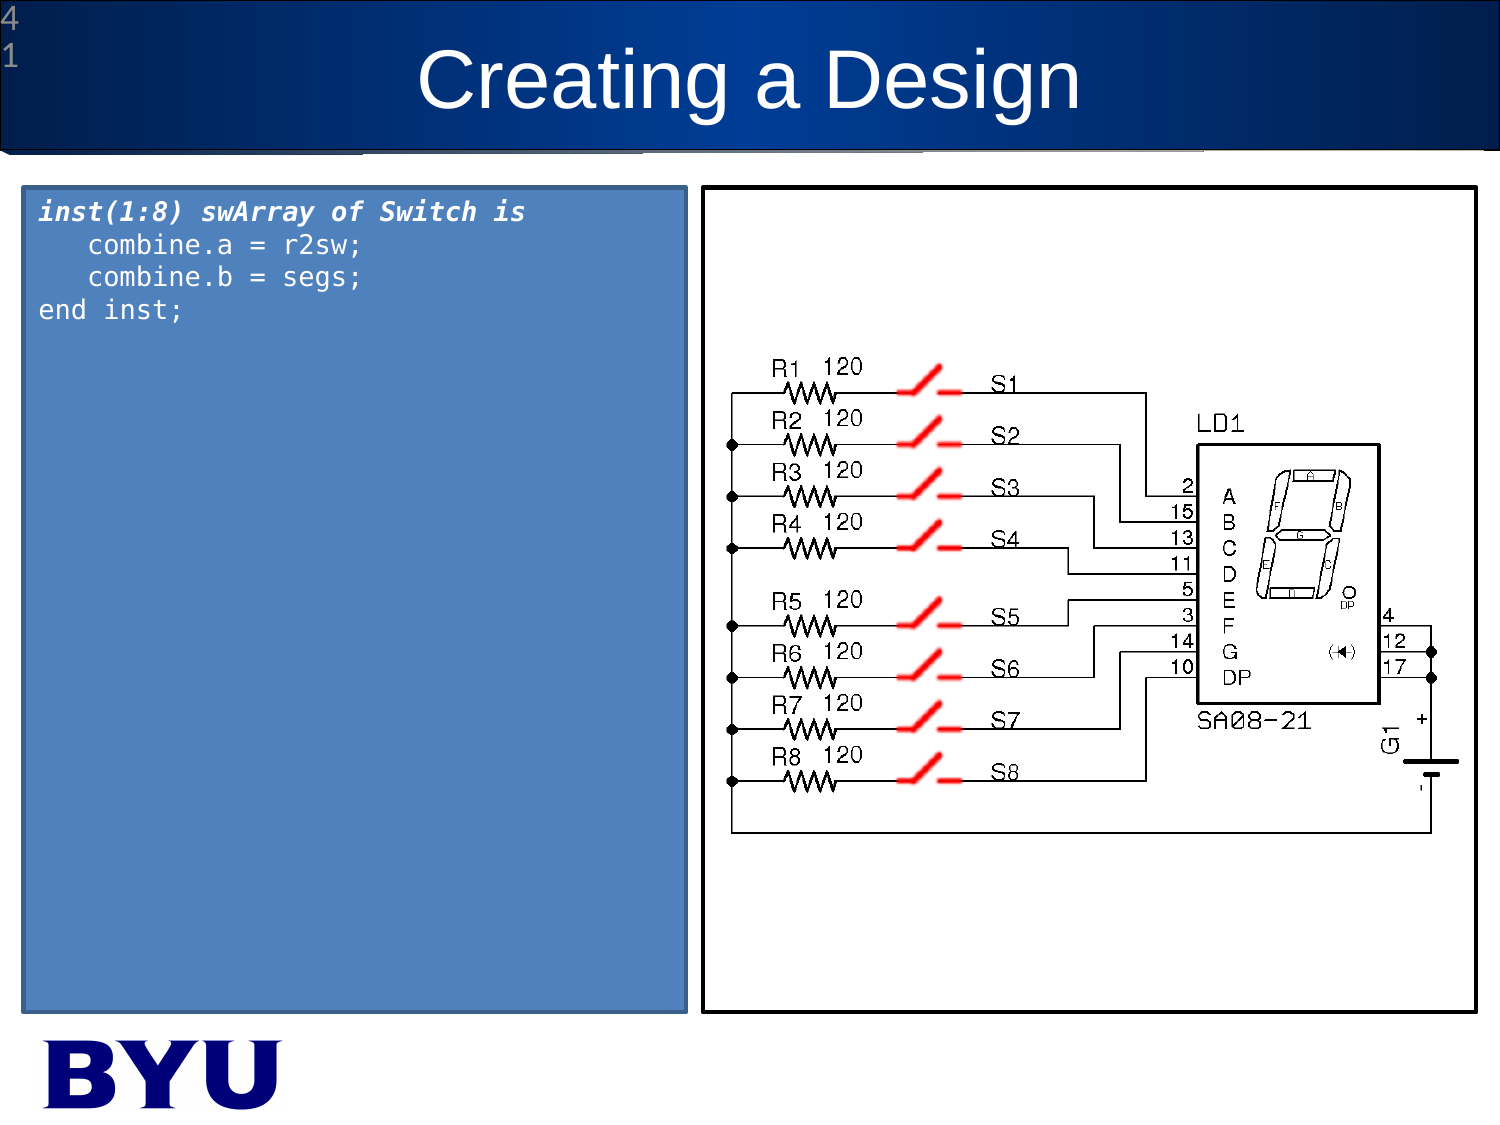

# Creating a Design
inst(1:8) swArray of Switch is
 combine.a = r2sw;
 combine.b = segs;
end inst;